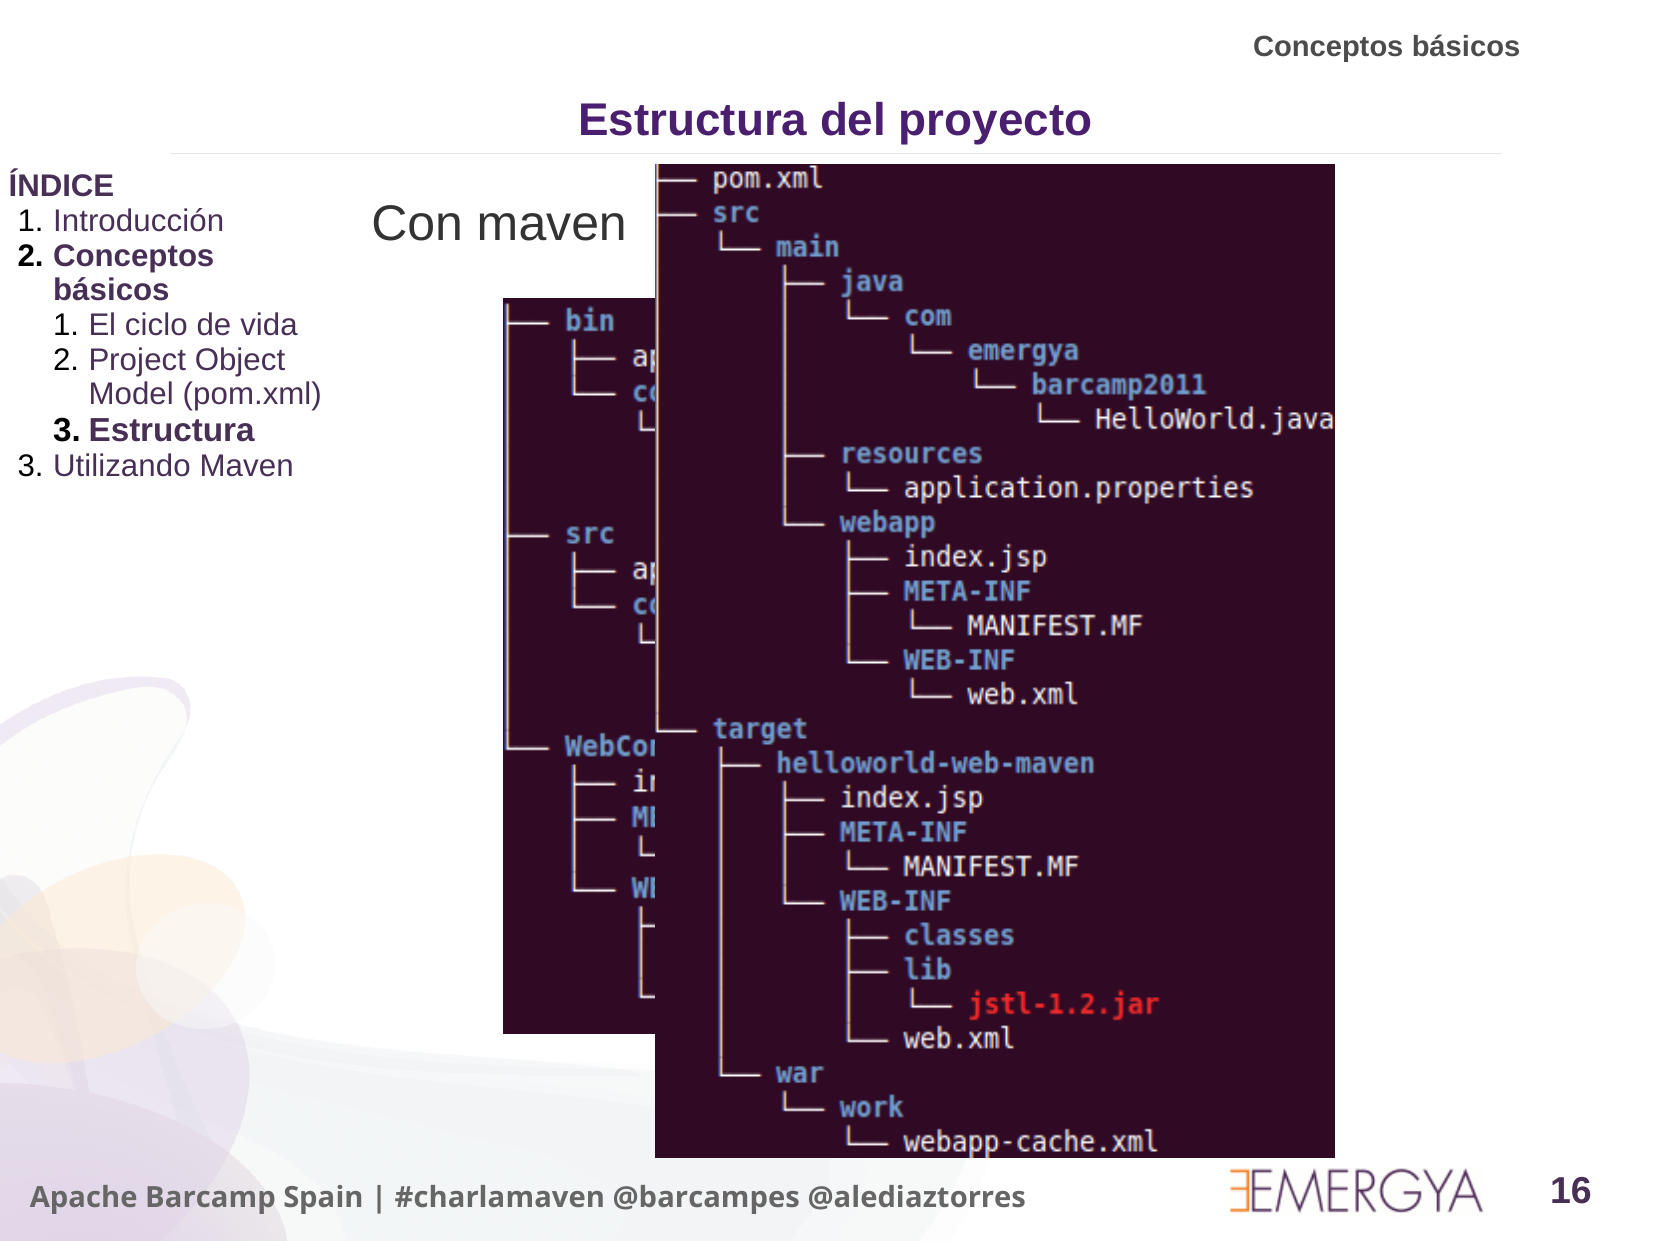

Conceptos básicos
Estructura del proyecto
ÍNDICE
Introducción
Conceptos básicos
El ciclo de vida
Project Object Model (pom.xml)
Estructura
Utilizando Maven
#
Con maven
Sin maven